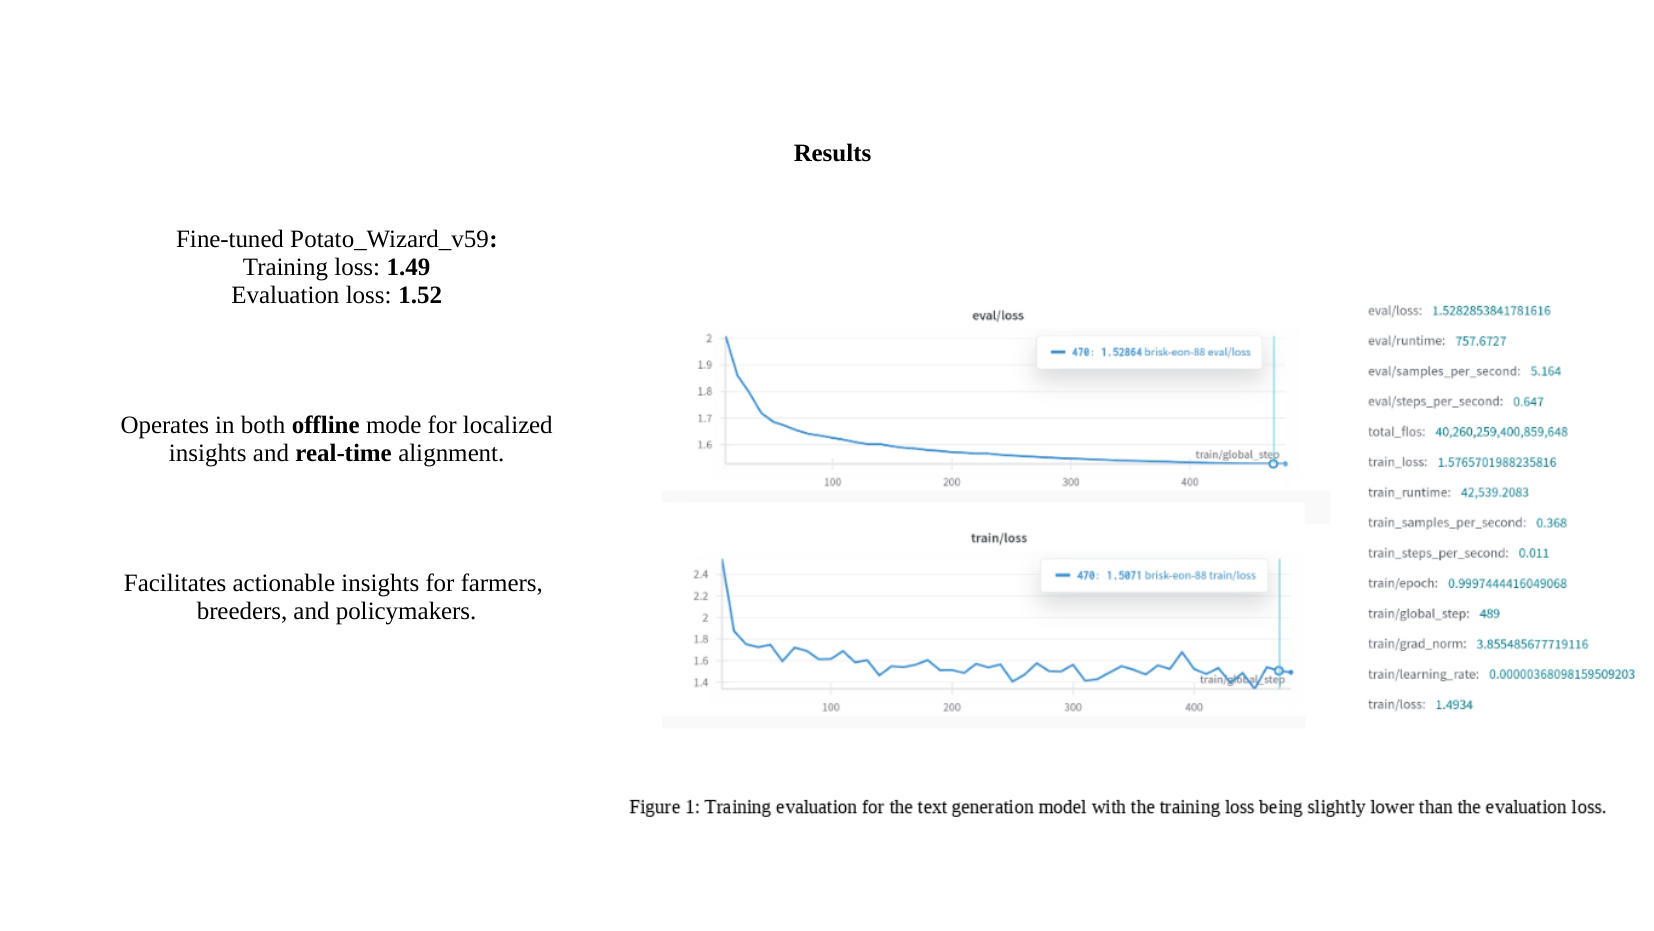

# Results
Fine-tuned Potato_Wizard_v59:
Training loss: 1.49
Evaluation loss: 1.52
Operates in both offline mode for localized
insights and real-time alignment.
Facilitates actionable insights for farmers,
breeders, and policymakers.